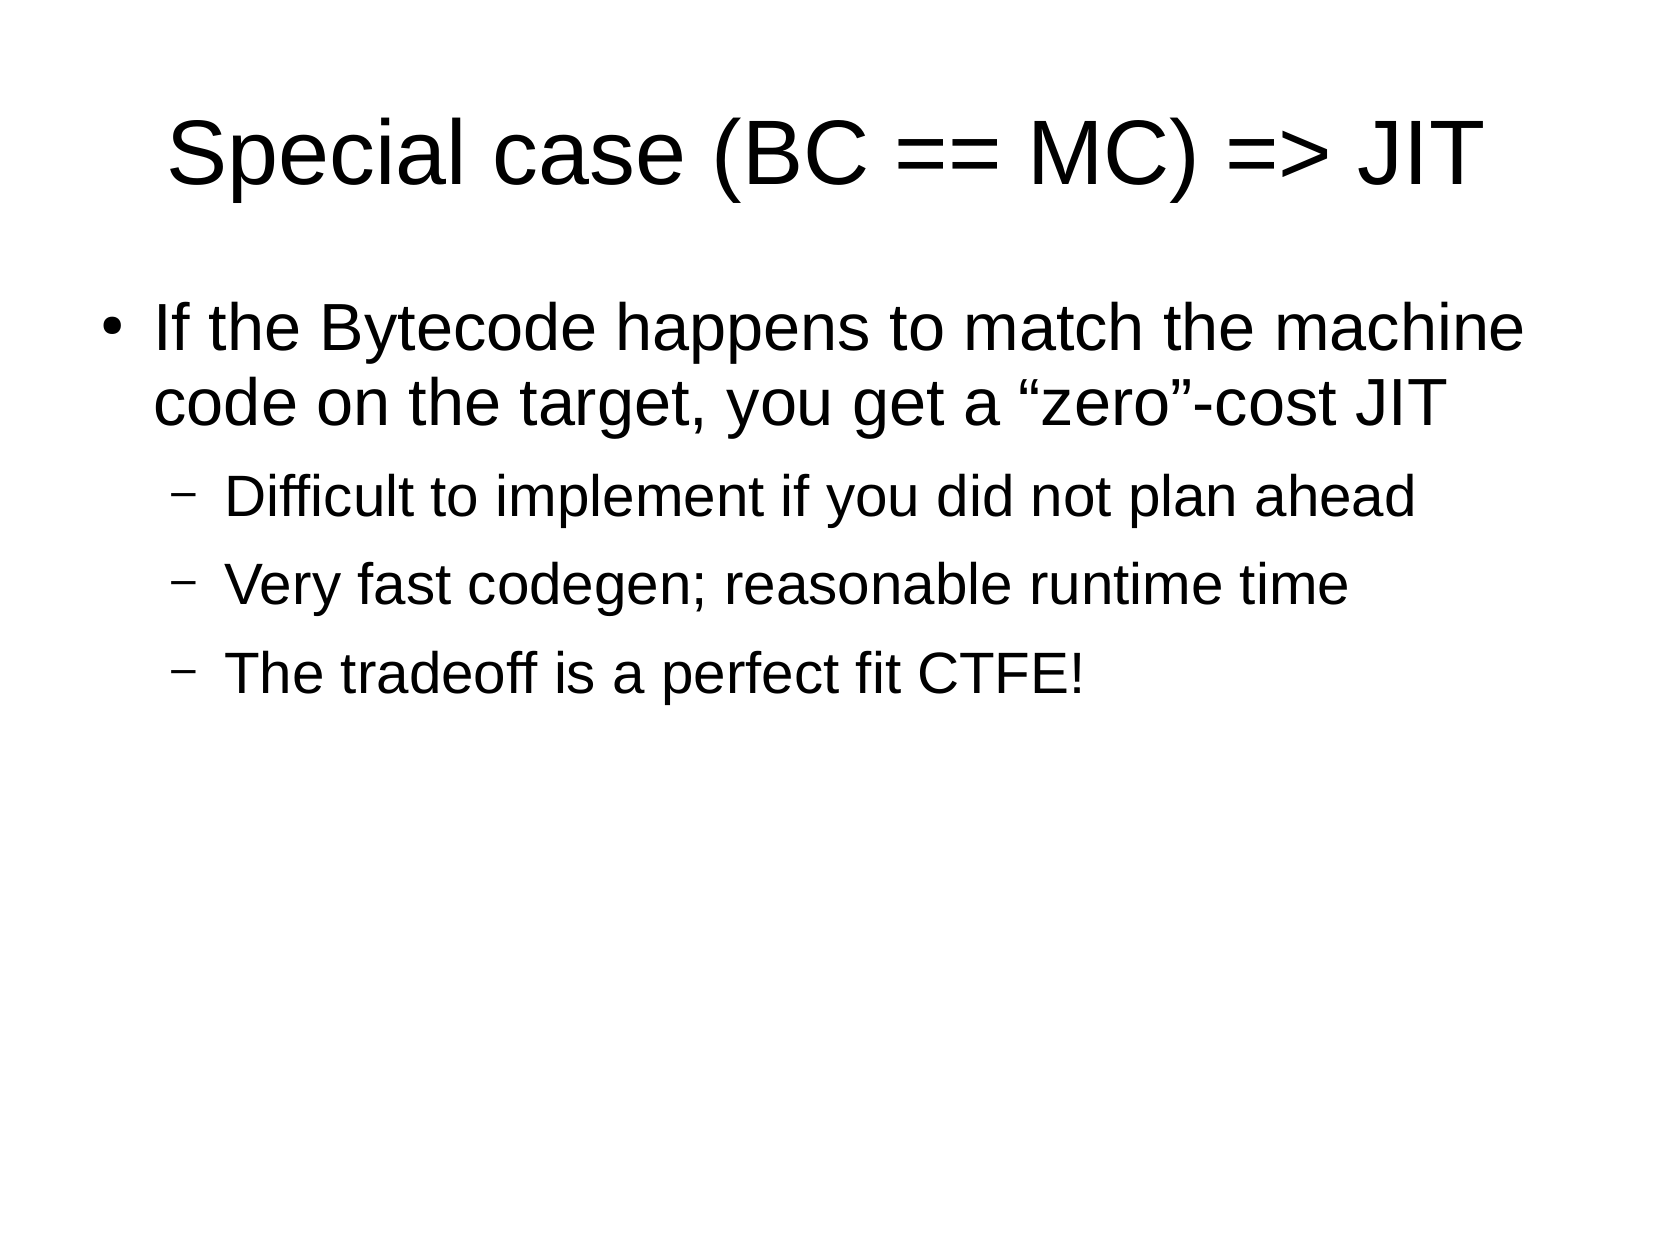

# Special case (BC == MC) => JIT
If the Bytecode happens to match the machine code on the target, you get a “zero”-cost JIT
Difficult to implement if you did not plan ahead
Very fast codegen; reasonable runtime time
The tradeoff is a perfect fit CTFE!